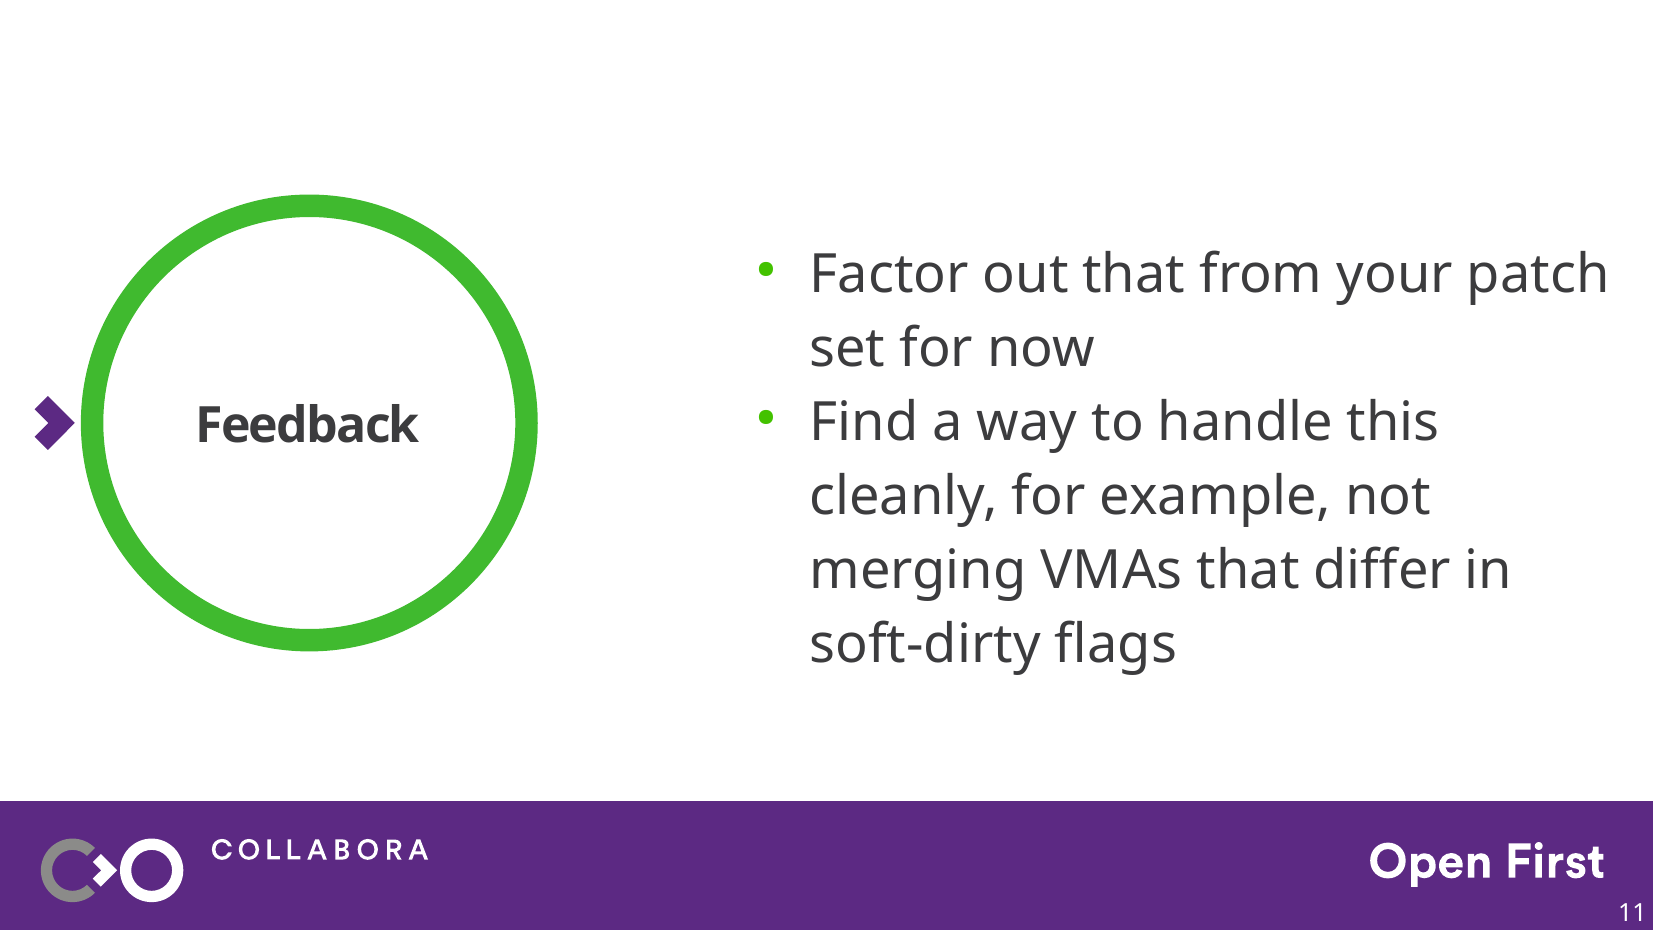

Factor out that from your patch set for now
Find a way to handle this cleanly, for example, not merging VMAs that differ in soft-dirty flags
# Feedback